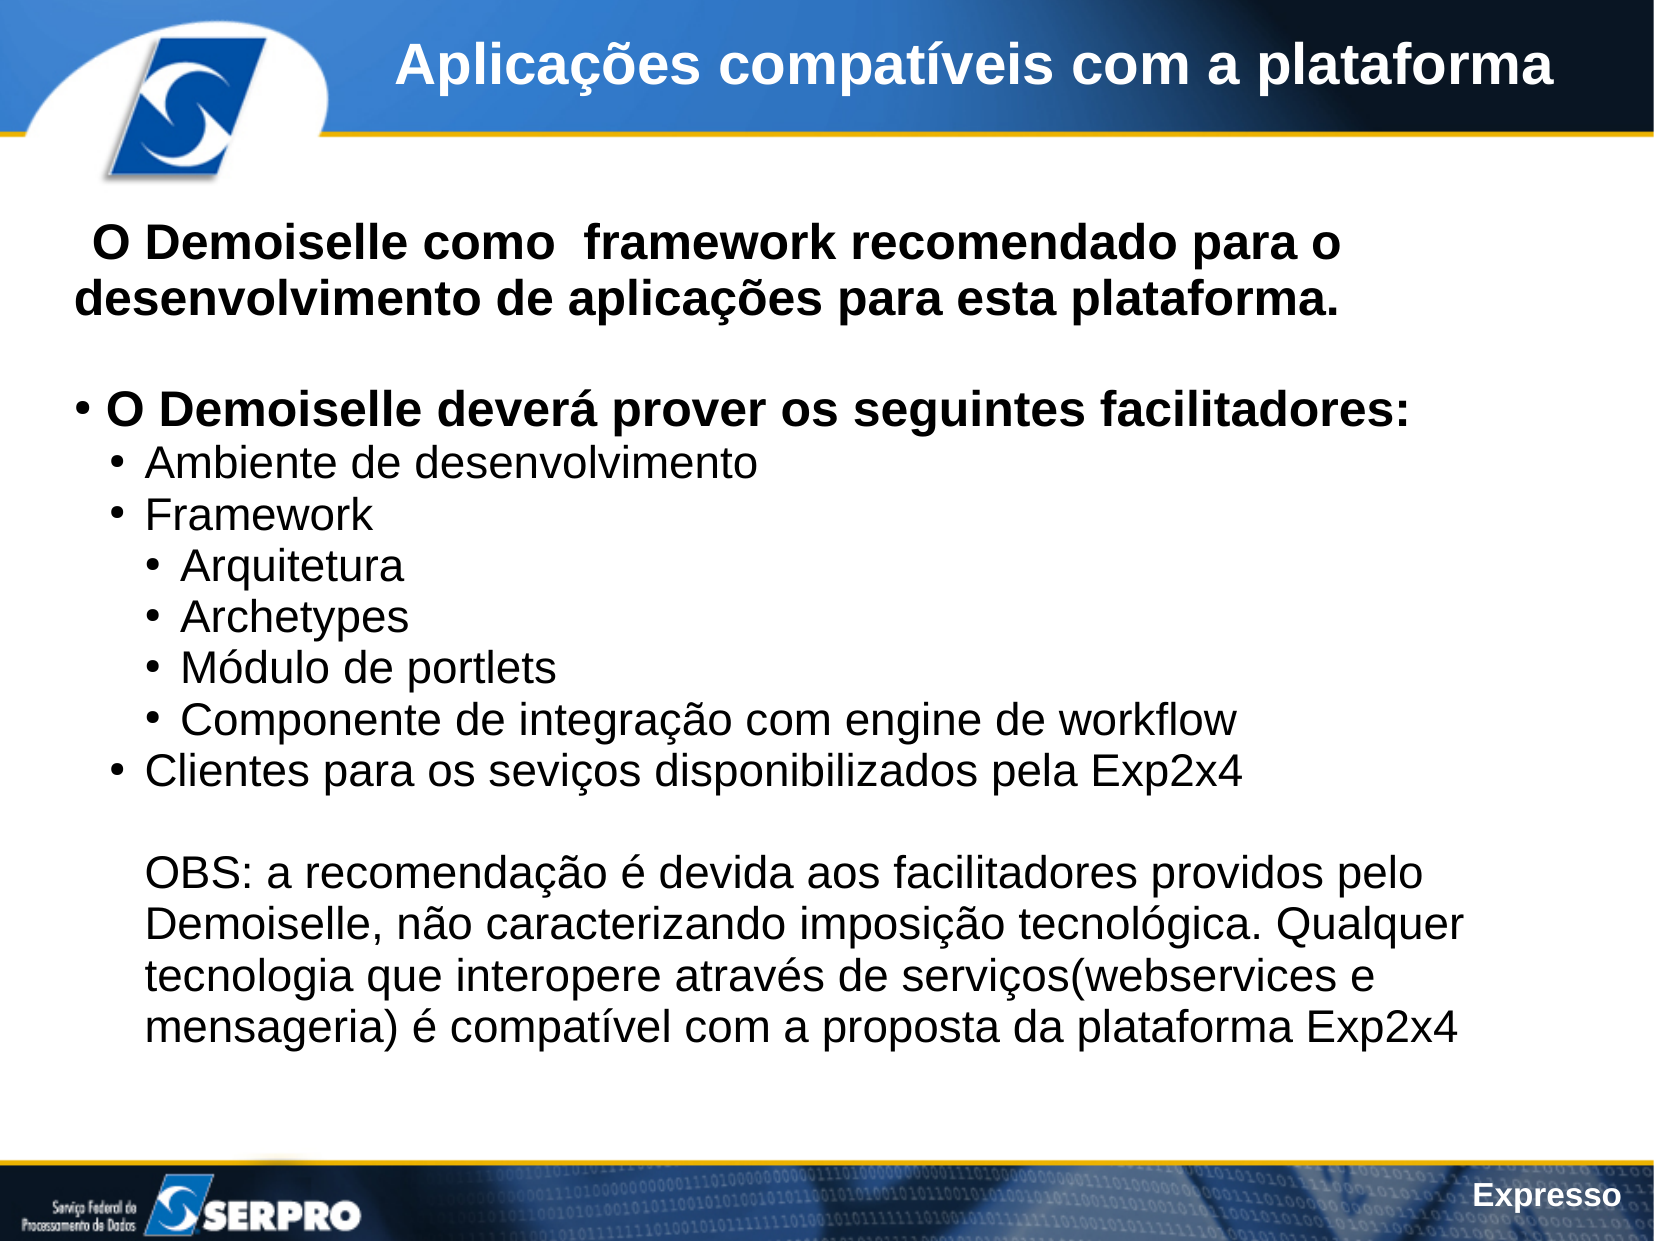

Aplicações compatíveis com a plataforma
O Demoiselle como framework recomendado para o desenvolvimento de aplicações para esta plataforma.
 O Demoiselle deverá prover os seguintes facilitadores:
Ambiente de desenvolvimento
Framework
Arquitetura
Archetypes
Módulo de portlets
Componente de integração com engine de workflow
Clientes para os seviços disponibilizados pela Exp2x4
OBS: a recomendação é devida aos facilitadores providos pelo Demoiselle, não caracterizando imposição tecnológica. Qualquer tecnologia que interopere através de serviços(webservices e mensageria) é compatível com a proposta da plataforma Exp2x4
# Expresso
A compatibilidade de aplicações com a plataforma devem seguir as seguintes recomendações:
 A estruturação arquitetural das aplicações deve seguir o modelo de camadas dividindo em dois seguimentos:
Camada visual da aplicação
Camada de serviços públicos e privados da aplicação
 Utilização de serviços disponibilizados pela plataforma
 Invocação de serviço disponibilizados por outras aplicações
 Utilização de qualquer linguagem que interopere através de WebServices
 Será recomendada a utilização do Demoiselle como framework que provê facilitadores para o desenvolvimento de aplicações